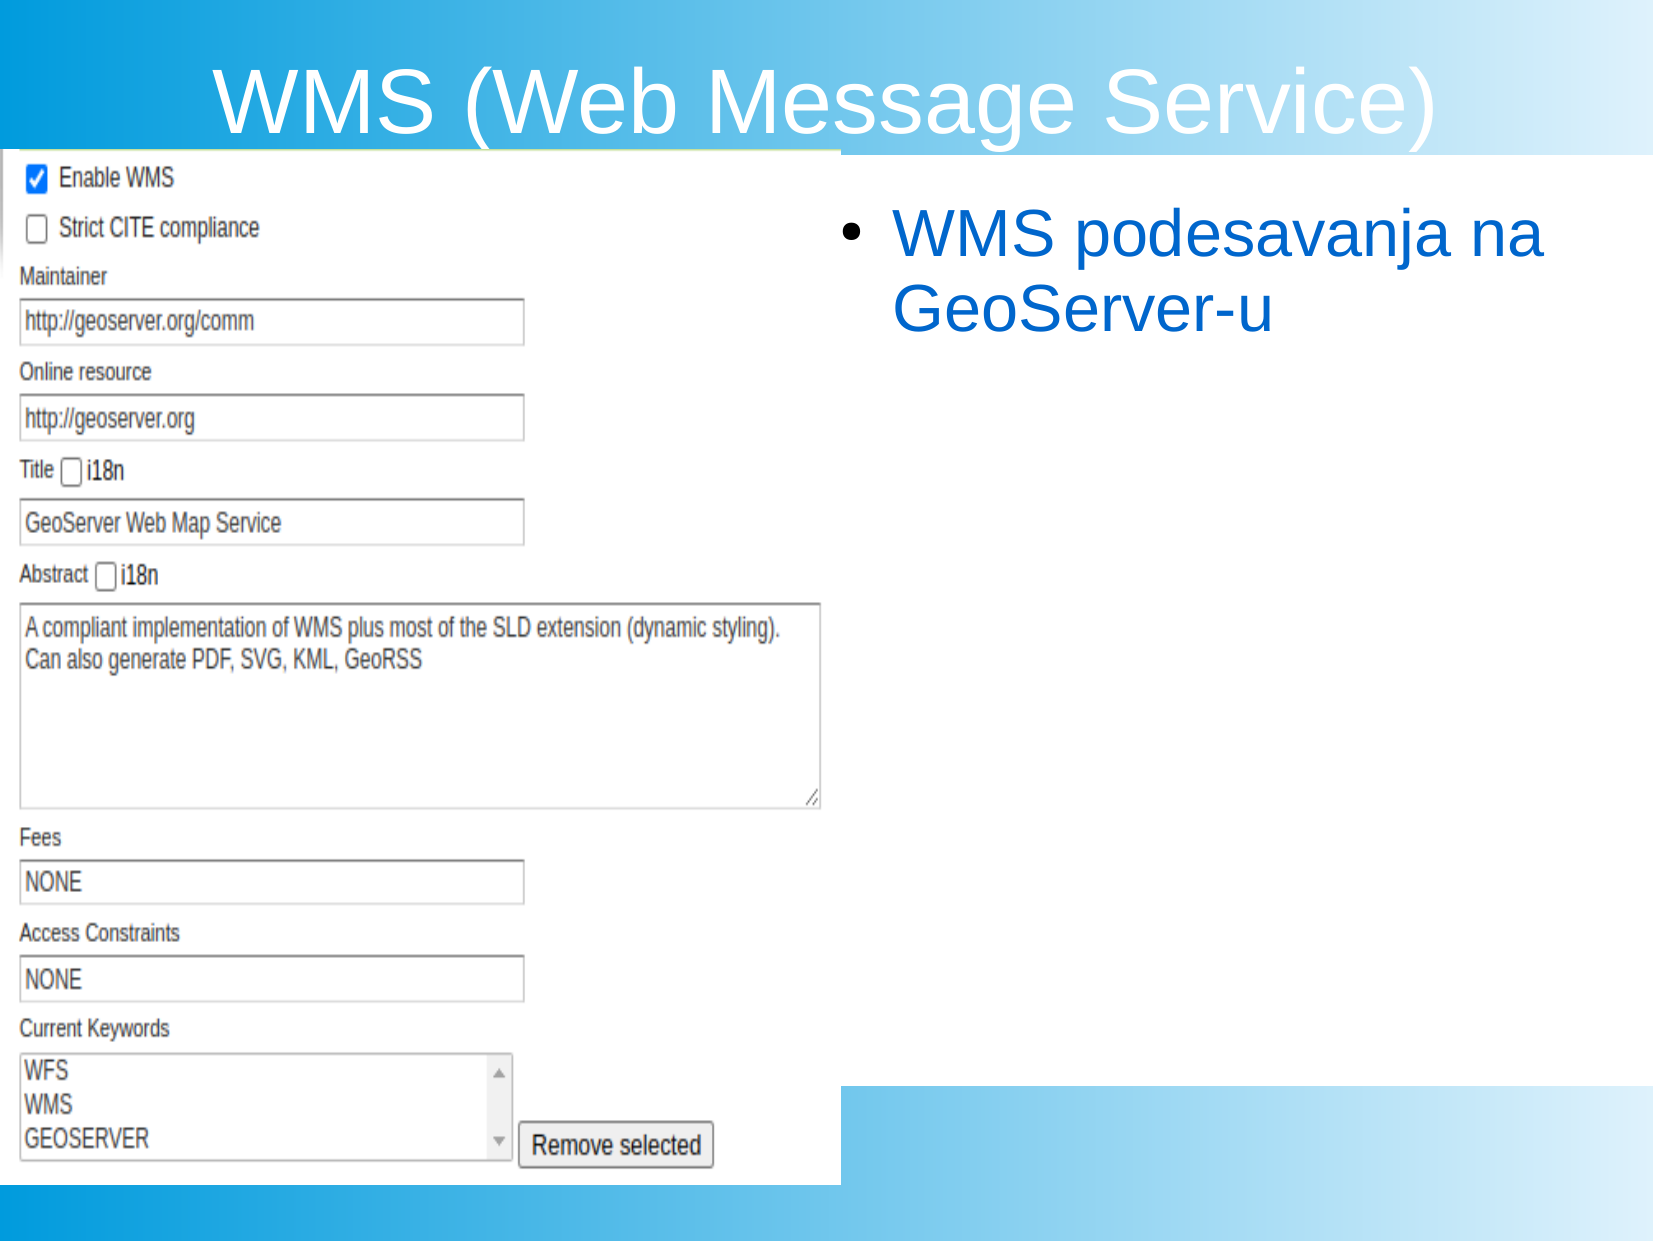

# WMS (Web Message Service)
WMS podesavanja na
GeoServer-u